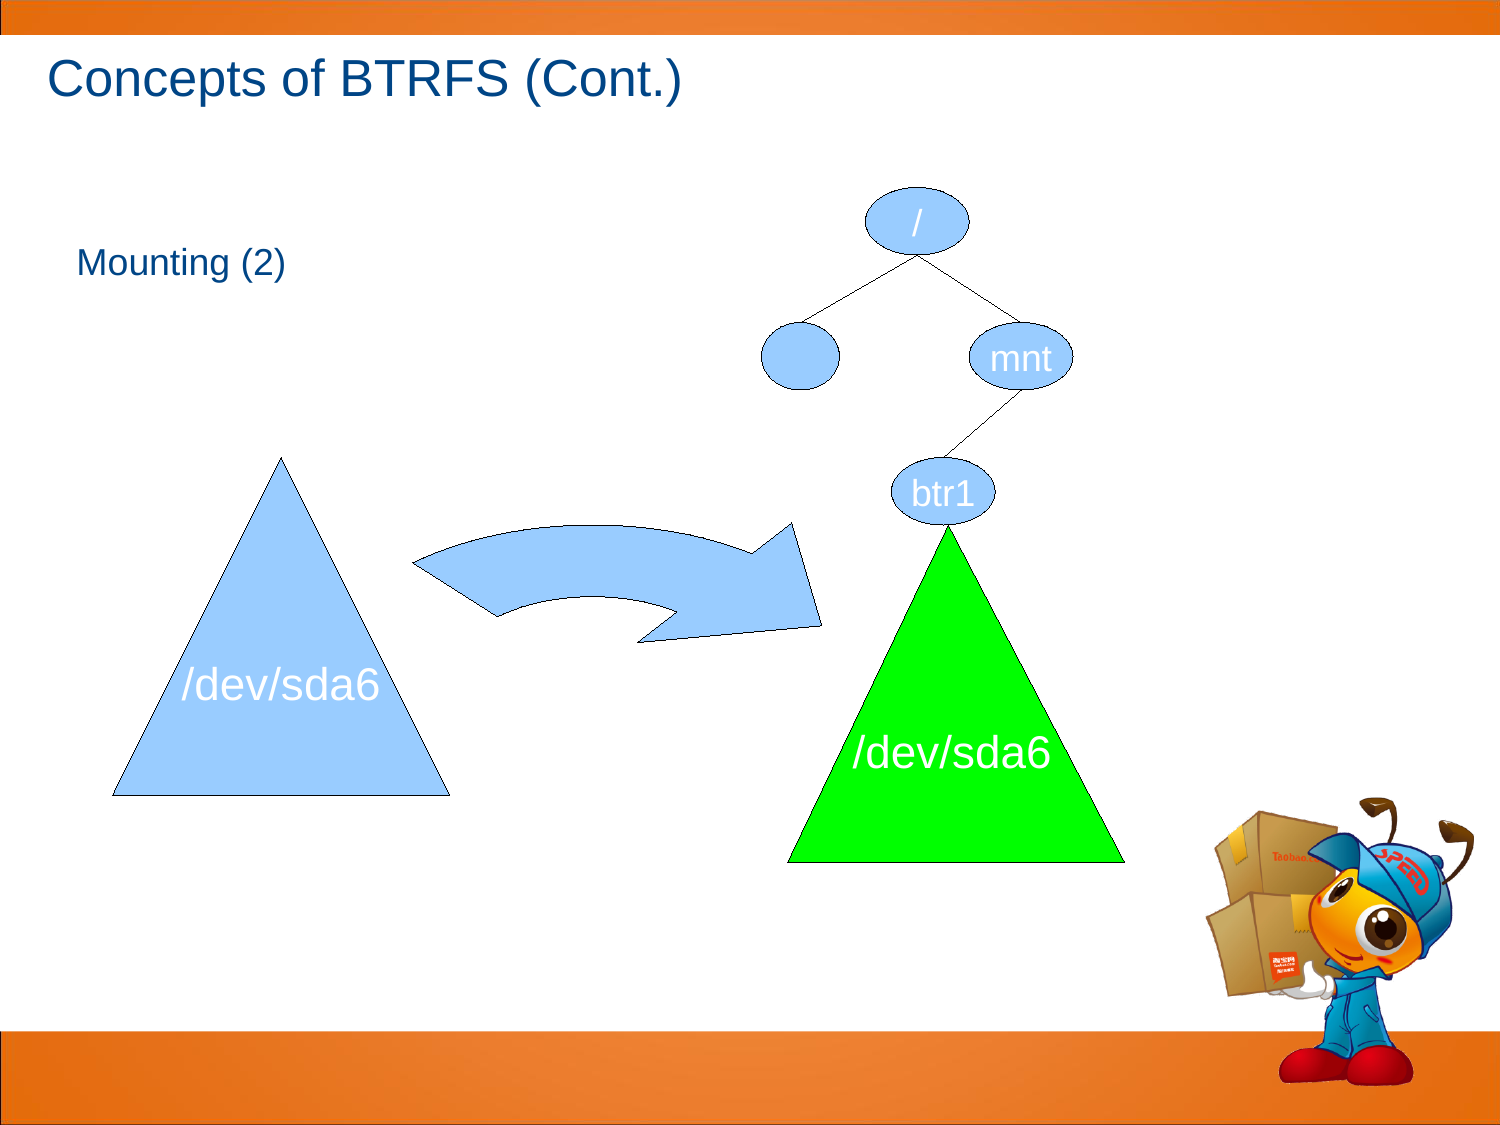

Concepts of BTRFS (Cont.)
/
Mounting (2)
mnt
/dev/sda6
btr1
/dev/sda6